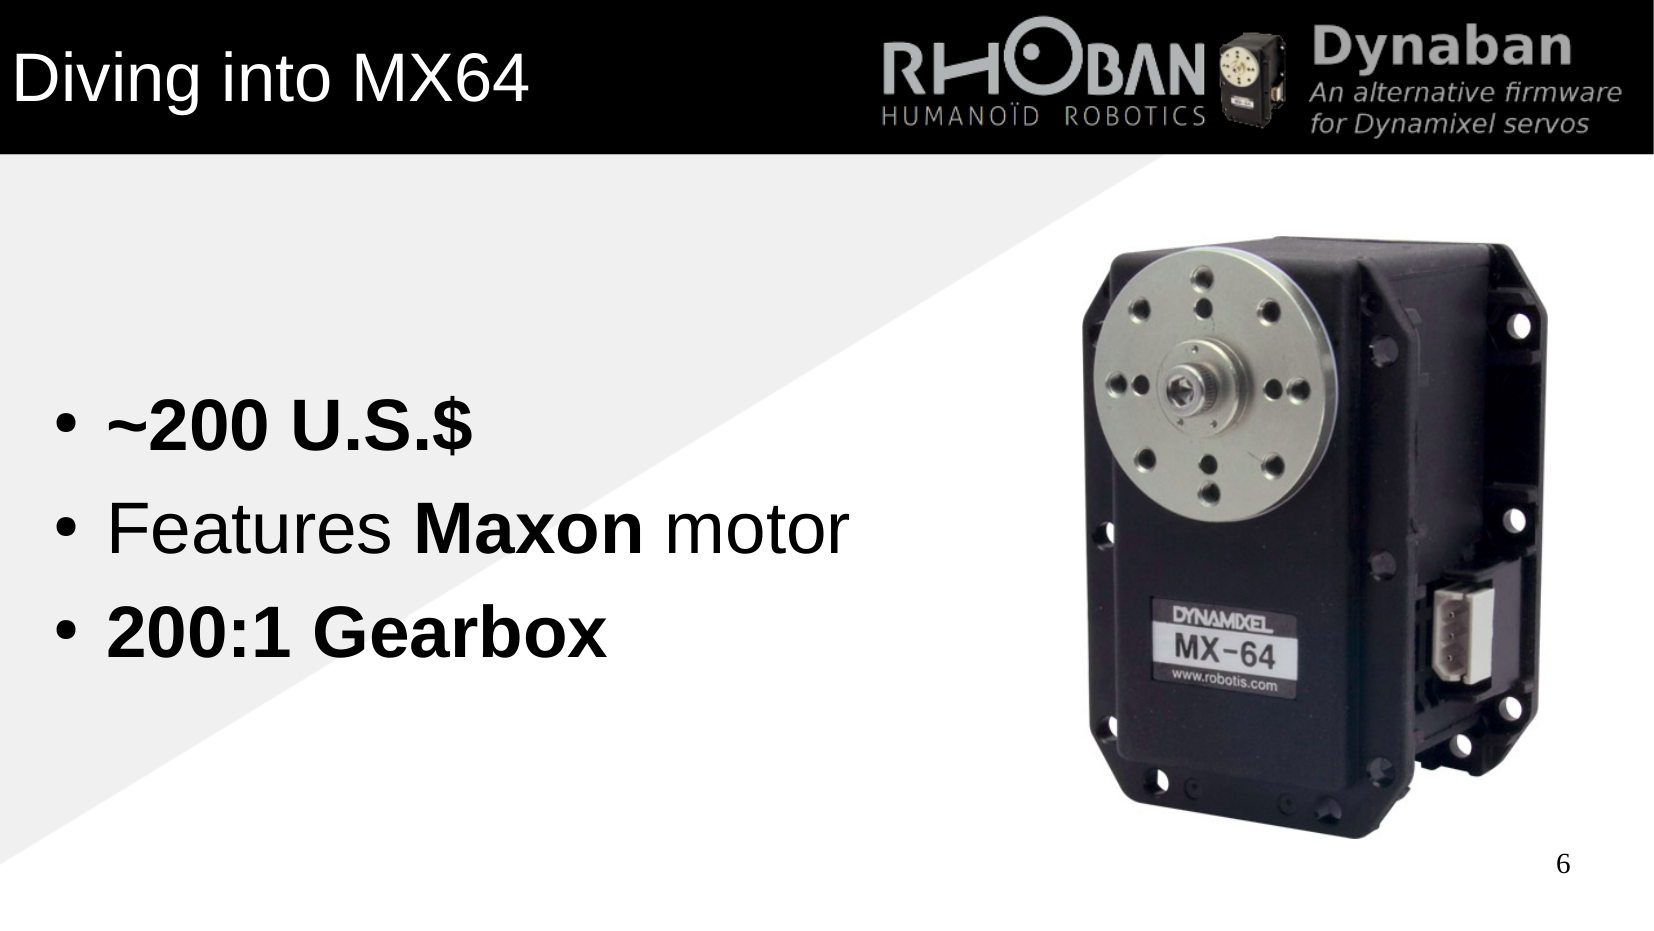

# Diving into MX64
~200 U.S.$
Features Maxon motor
200:1 Gearbox
6